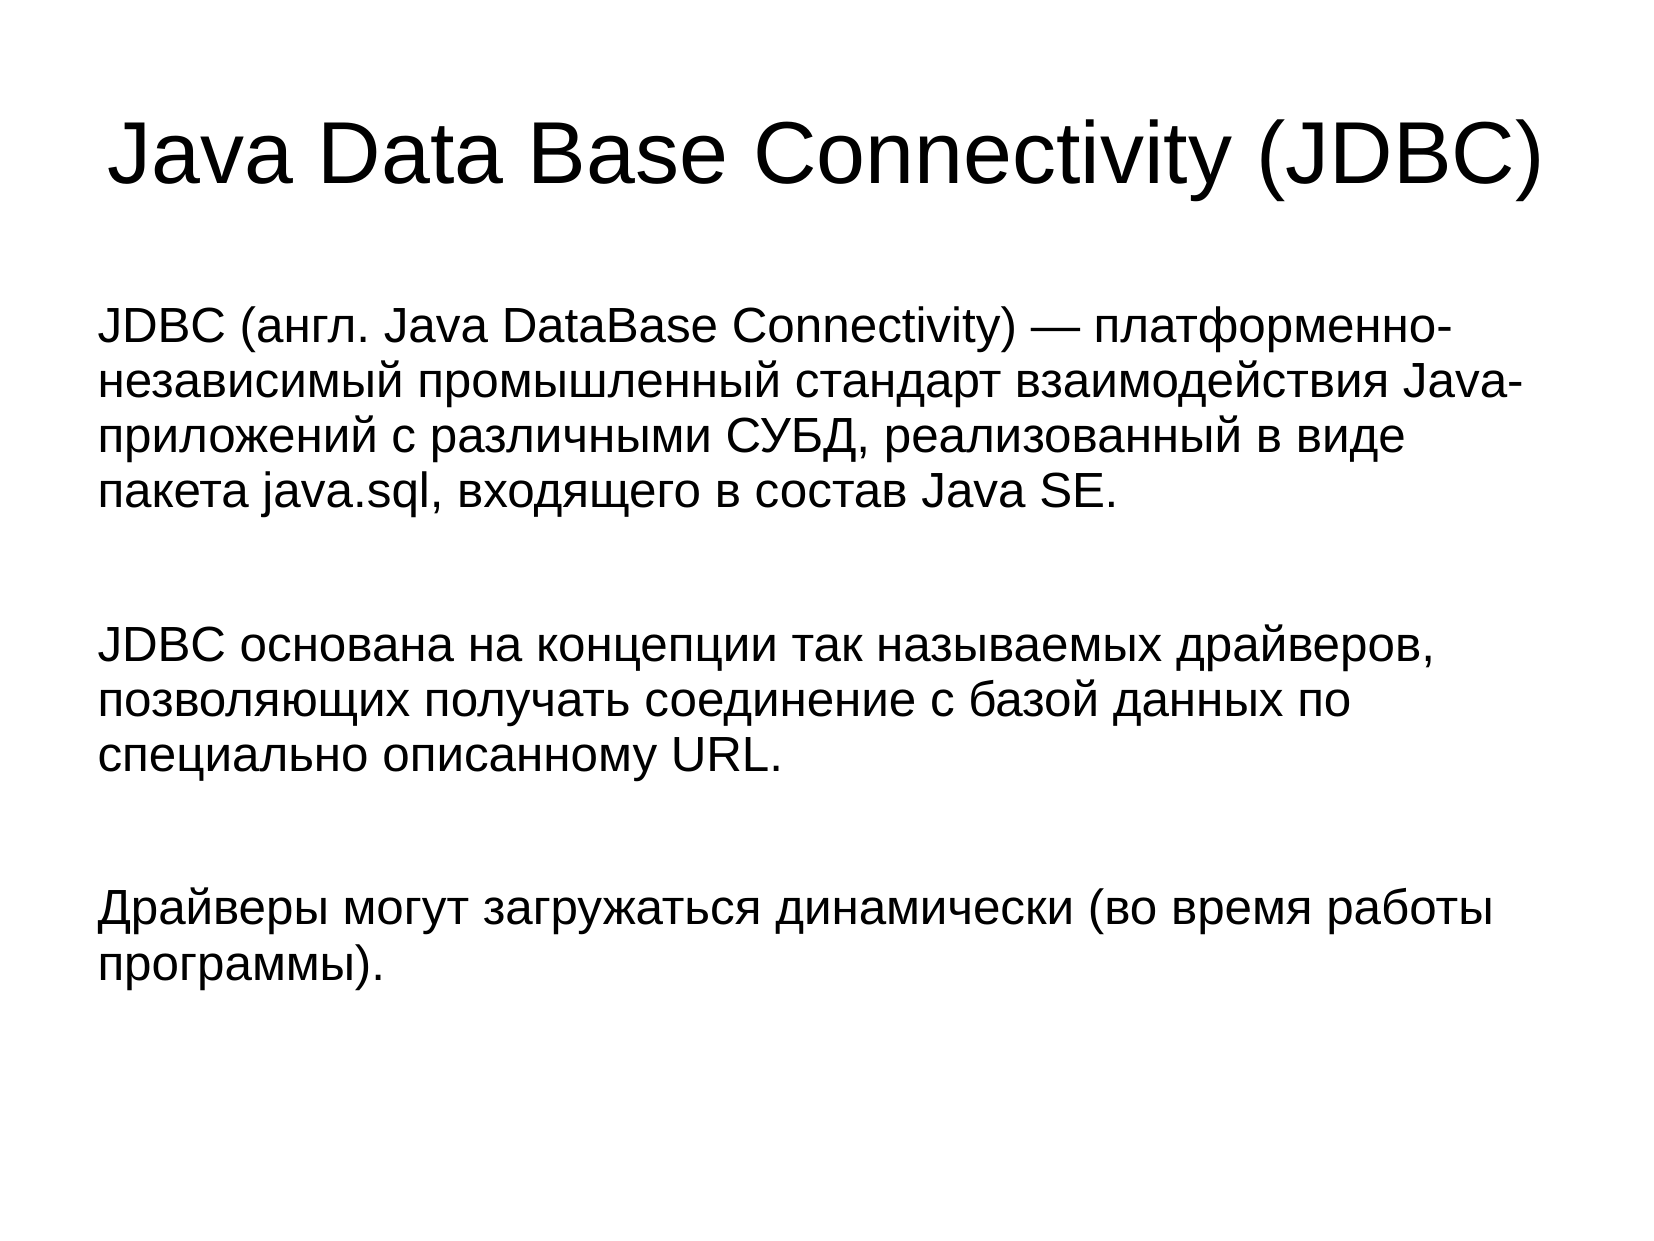

# Java Data Base Connectivity (JDBC)
JDBC (англ. Java DataBase Connectivity) — платформенно-независимый промышленный стандарт взаимодействия Java-приложений с различными СУБД, реализованный в виде пакета java.sql, входящего в состав Java SE.
JDBC основана на концепции так называемых драйверов, позволяющих получать соединение с базой данных по специально описанному URL.
Драйверы могут загружаться динамически (во время работы программы).